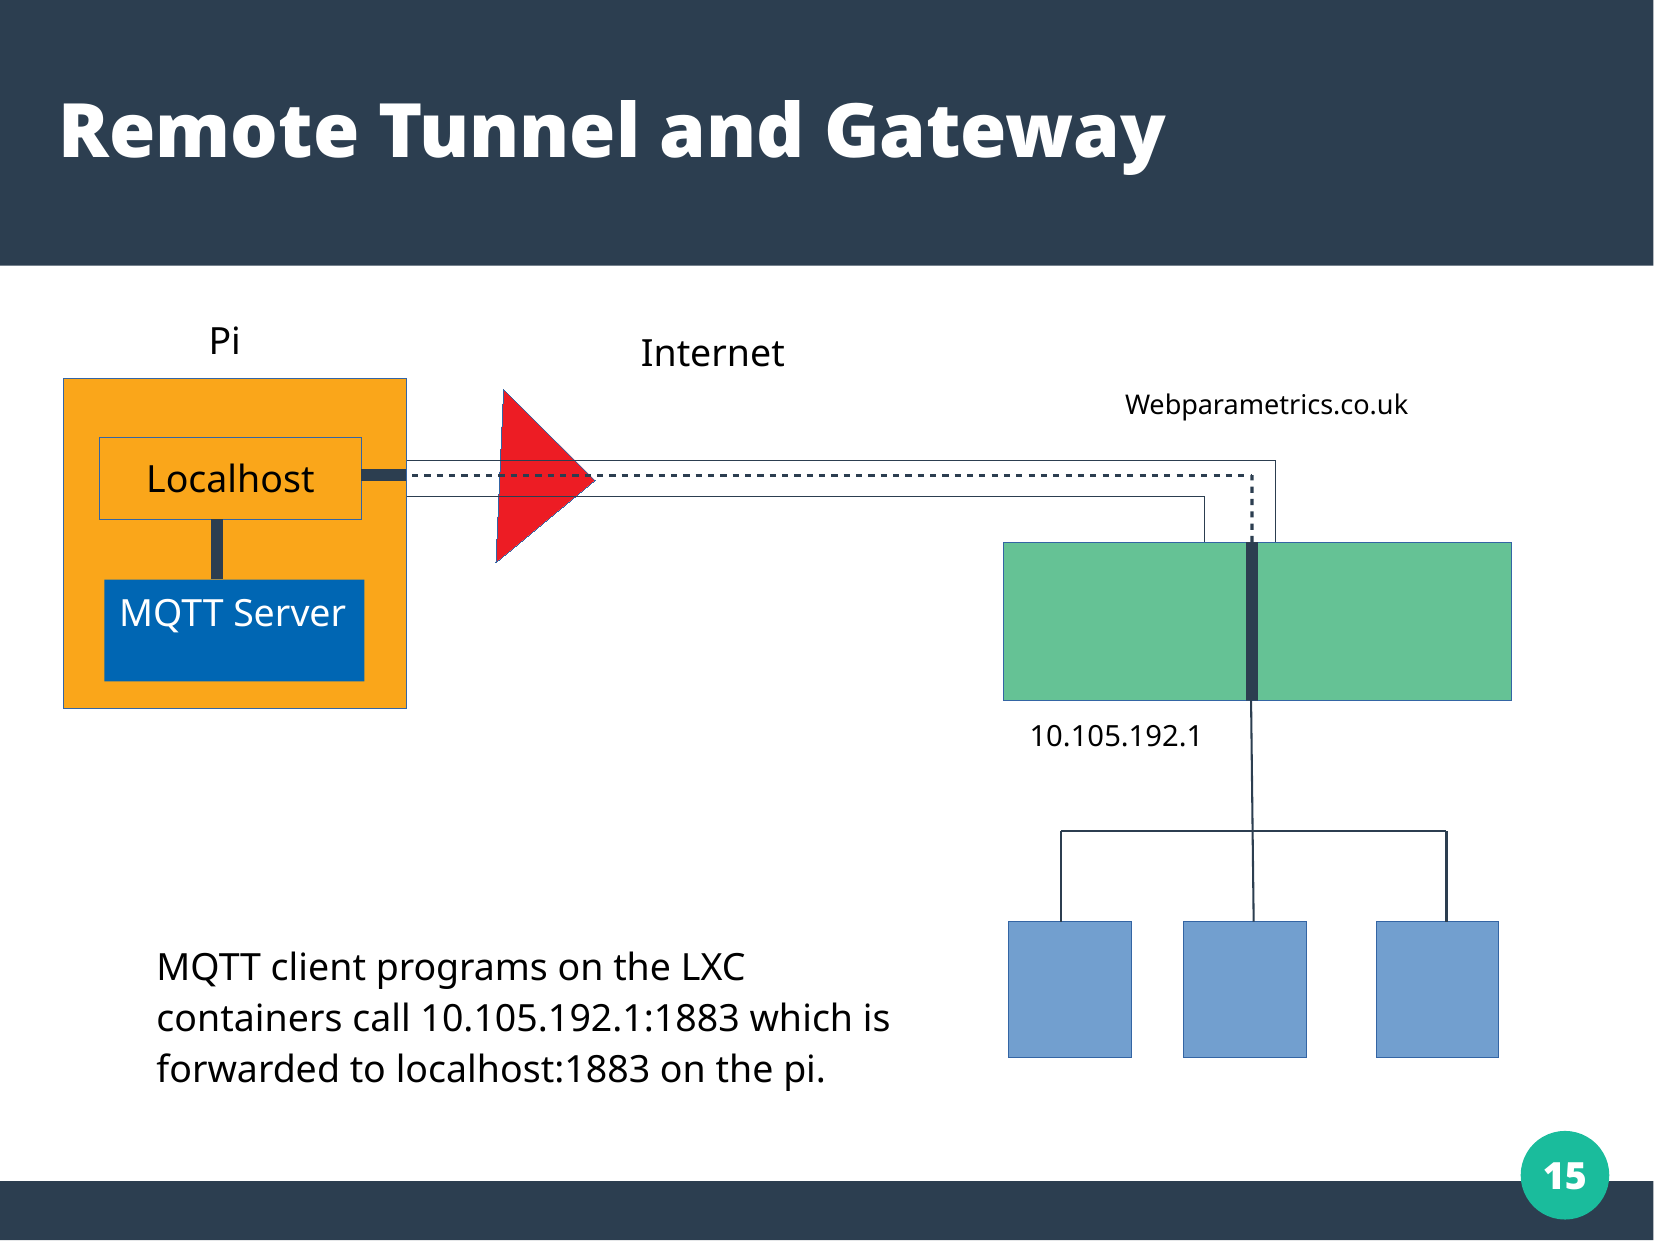

# Remote Tunnel and Gateway
Pi
Internet
Webparametrics.co.uk
Localhost
MQTT Server
10.105.192.1
MQTT client programs on the LXC containers call 10.105.192.1:1883 which is forwarded to localhost:1883 on the pi.
15